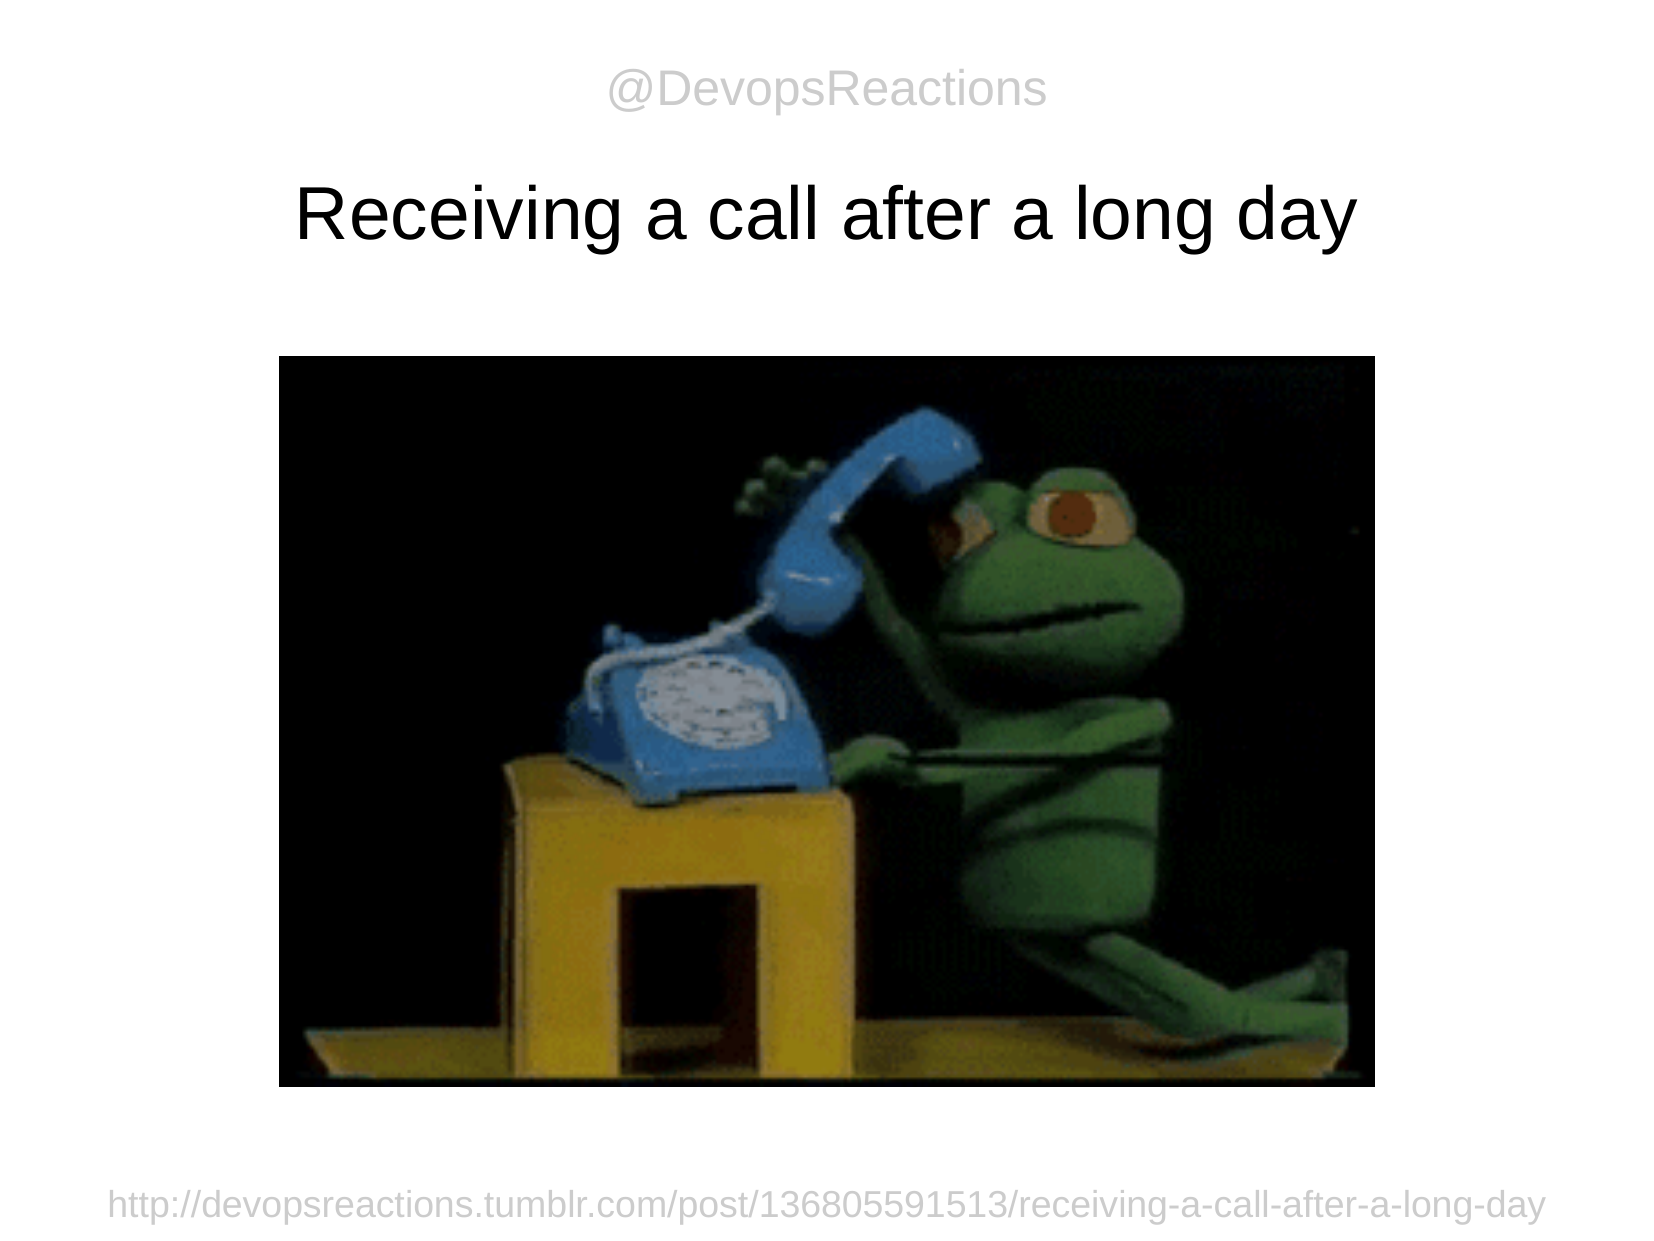

@DevopsReactions
Receiving a call after a long day
http://devopsreactions.tumblr.com/post/136805591513/receiving-a-call-after-a-long-day